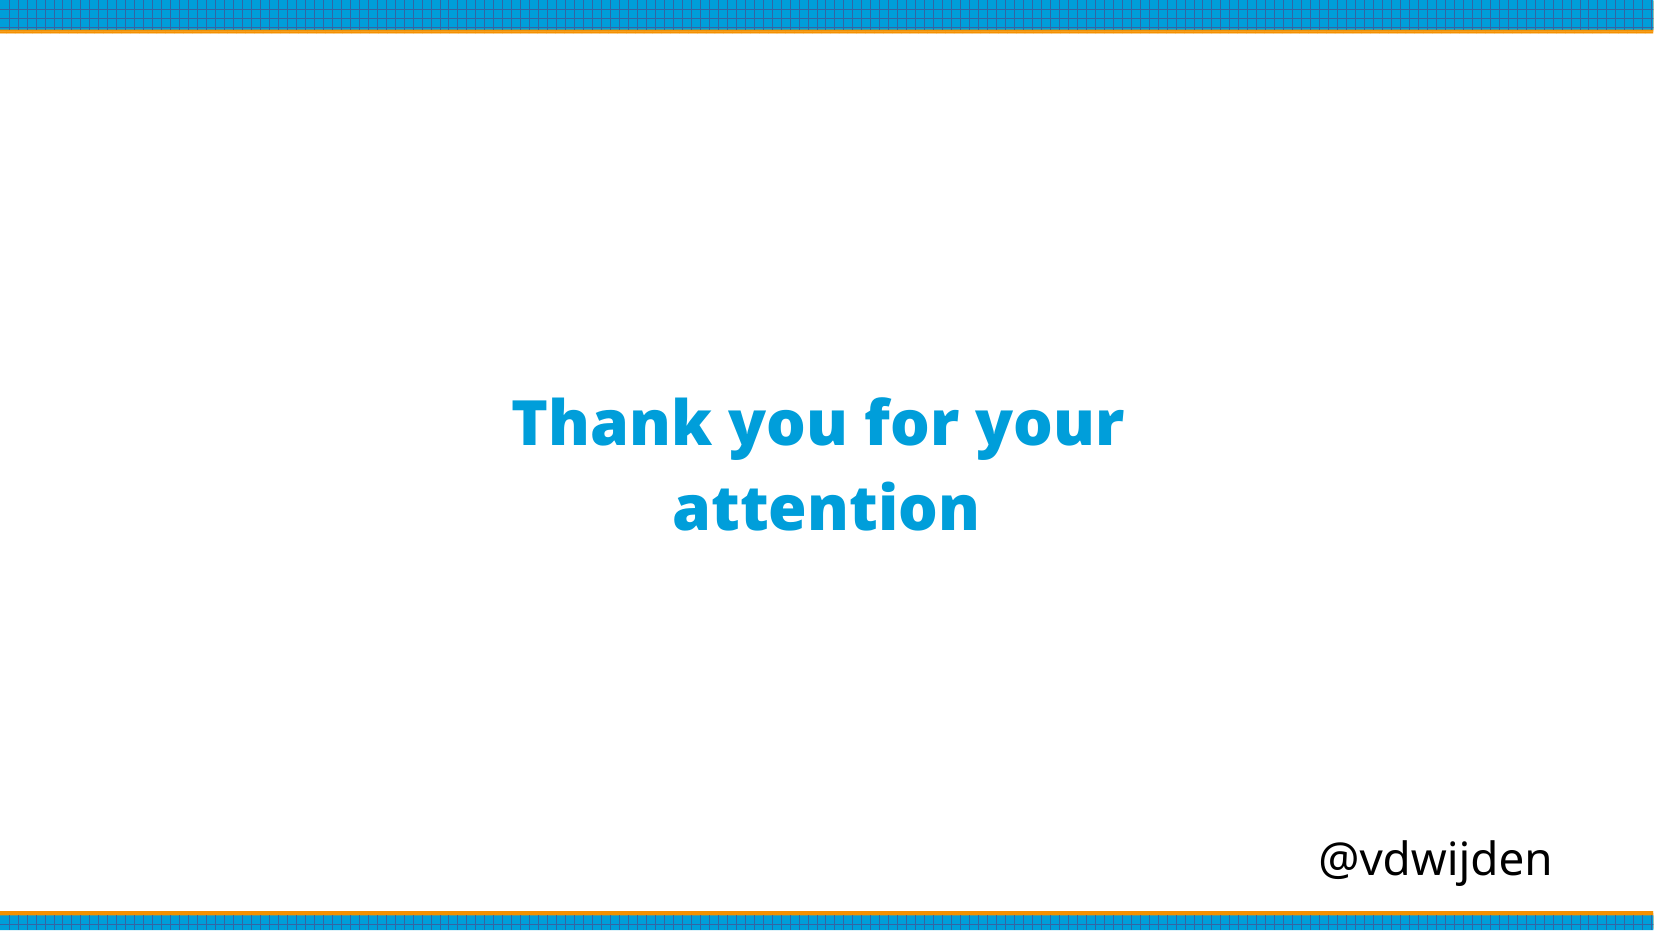

# Thank you for your
attention
@vdwijden